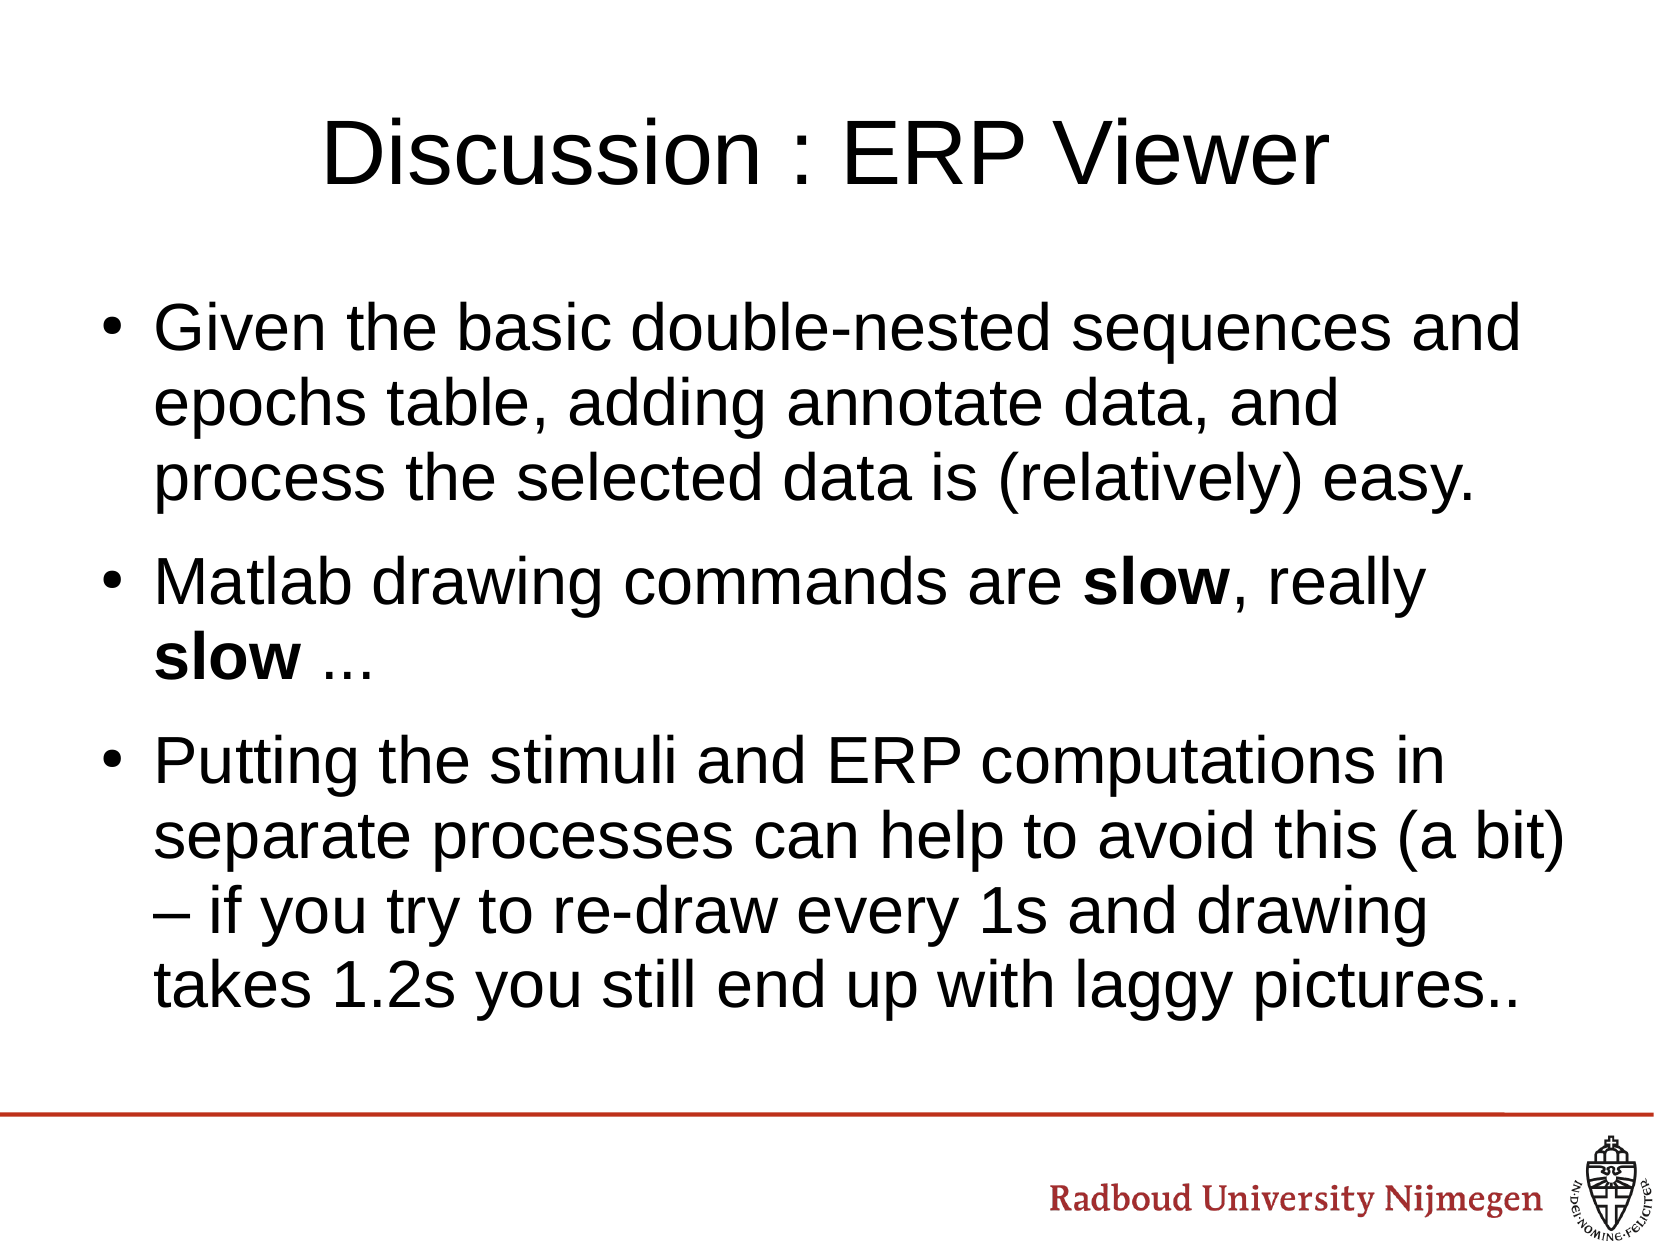

# Discussion : ERP Viewer
Given the basic double-nested sequences and epochs table, adding annotate data, and process the selected data is (relatively) easy.
Matlab drawing commands are slow, really slow ...
Putting the stimuli and ERP computations in separate processes can help to avoid this (a bit) – if you try to re-draw every 1s and drawing takes 1.2s you still end up with laggy pictures..